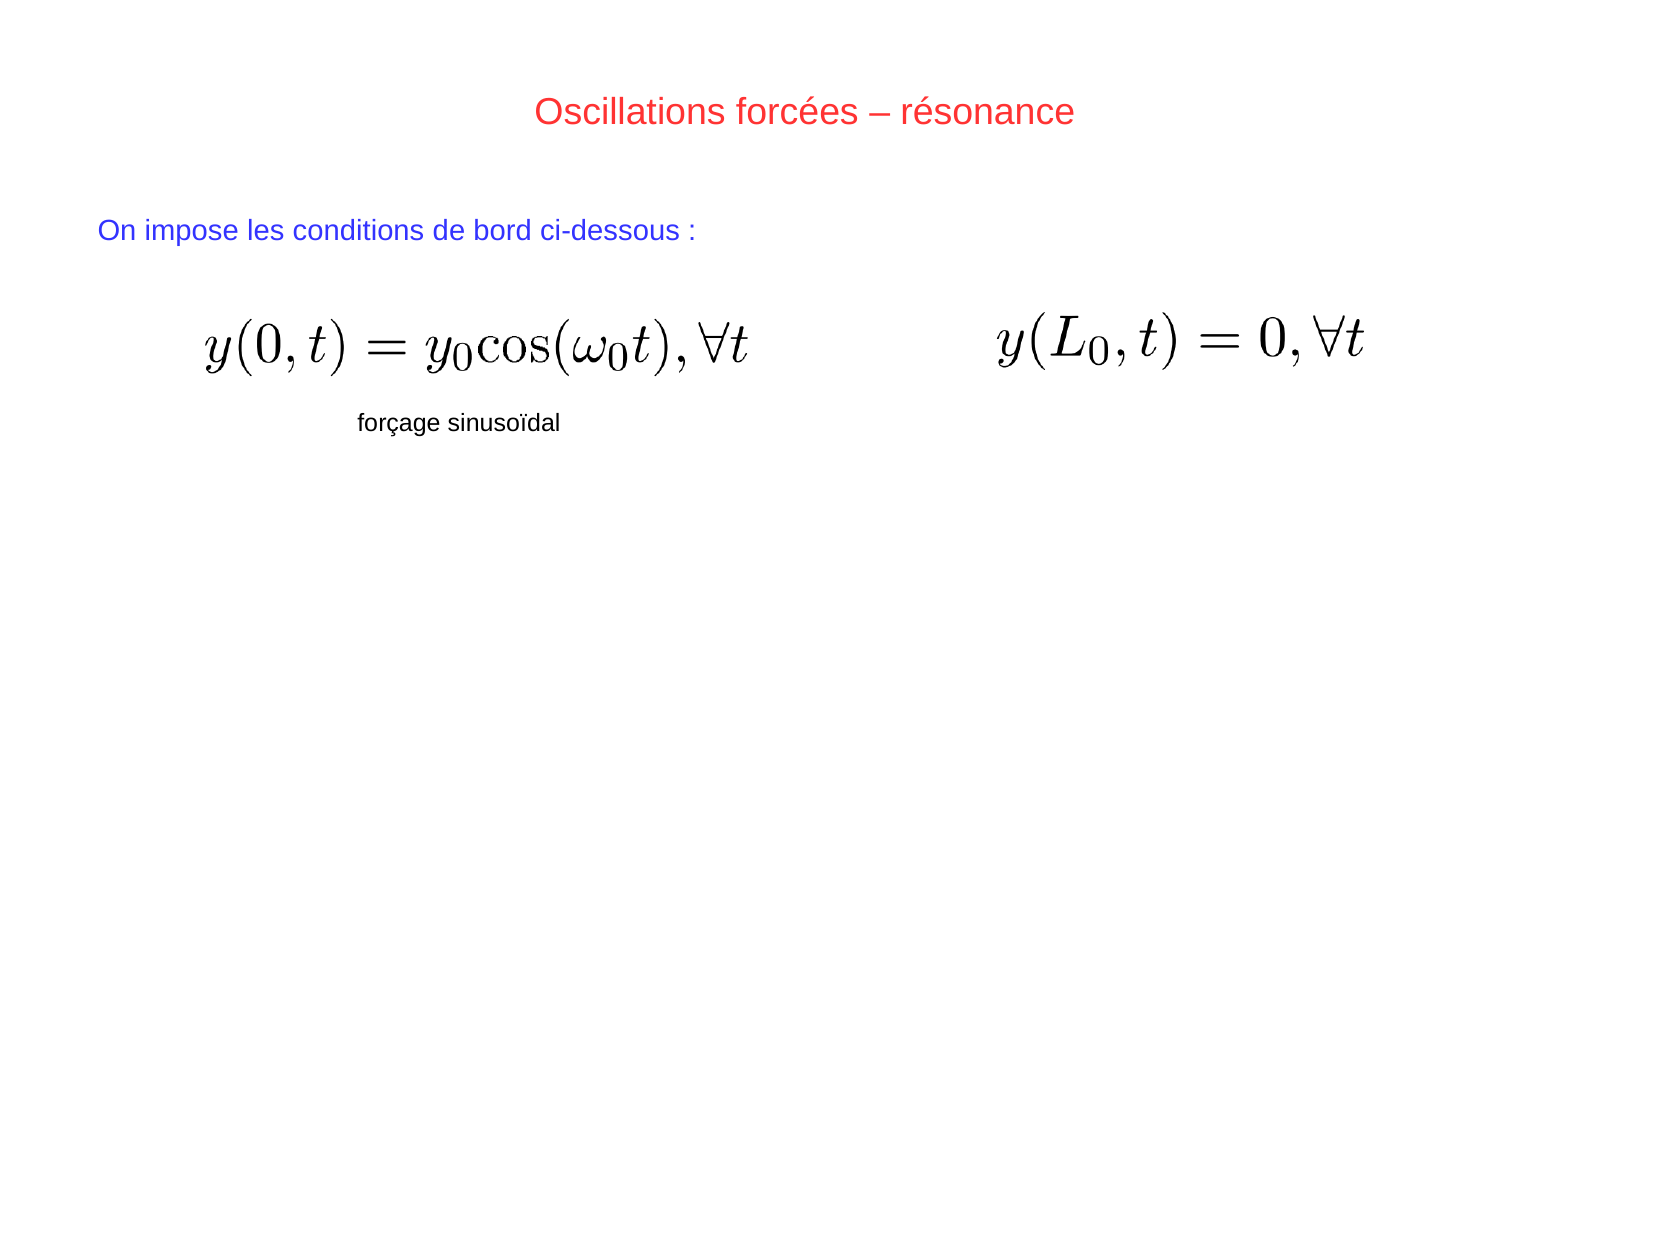

Oscillations forcées – résonance
On impose les conditions de bord ci-dessous :
forçage sinusoïdal